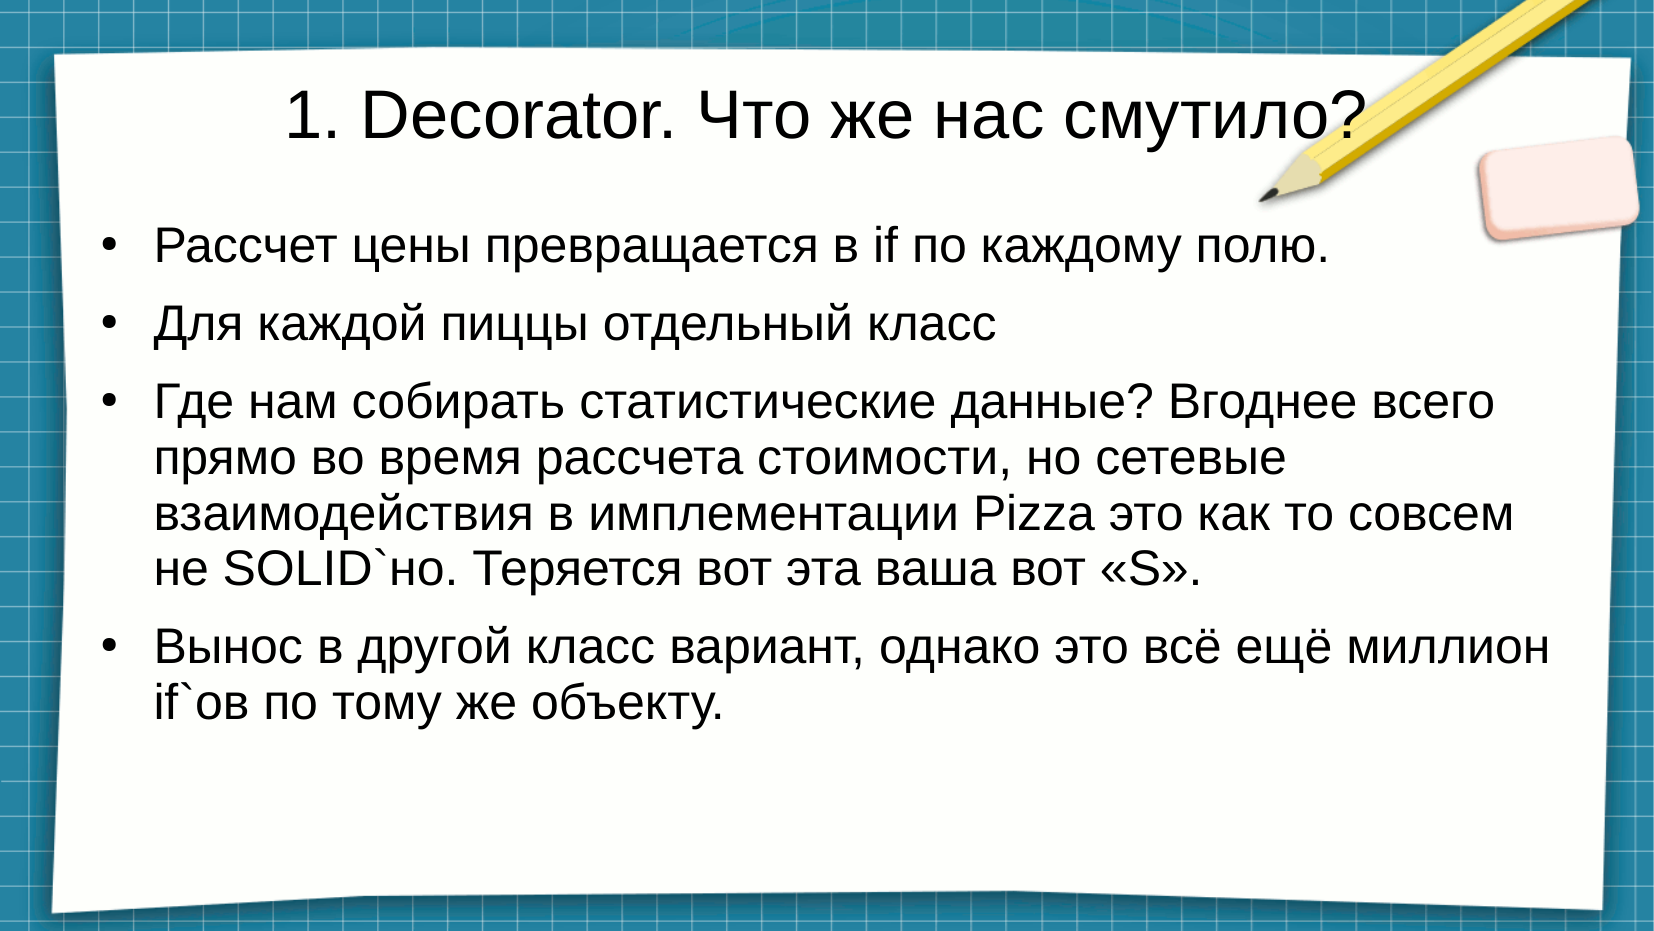

# 1. Decorator. Что же нас смутило?
Рассчет цены превращается в if по каждому полю.
Для каждой пиццы отдельный класс
Где нам собирать статистические данные? Вгоднее всего прямо во время рассчета стоимости, но сетевые взаимодействия в имплементации Pizza это как то совсем не SOLID`но. Теряется вот эта ваша вот «S».
Вынос в другой класс вариант, однако это всё ещё миллион if`ов по тому же объекту.